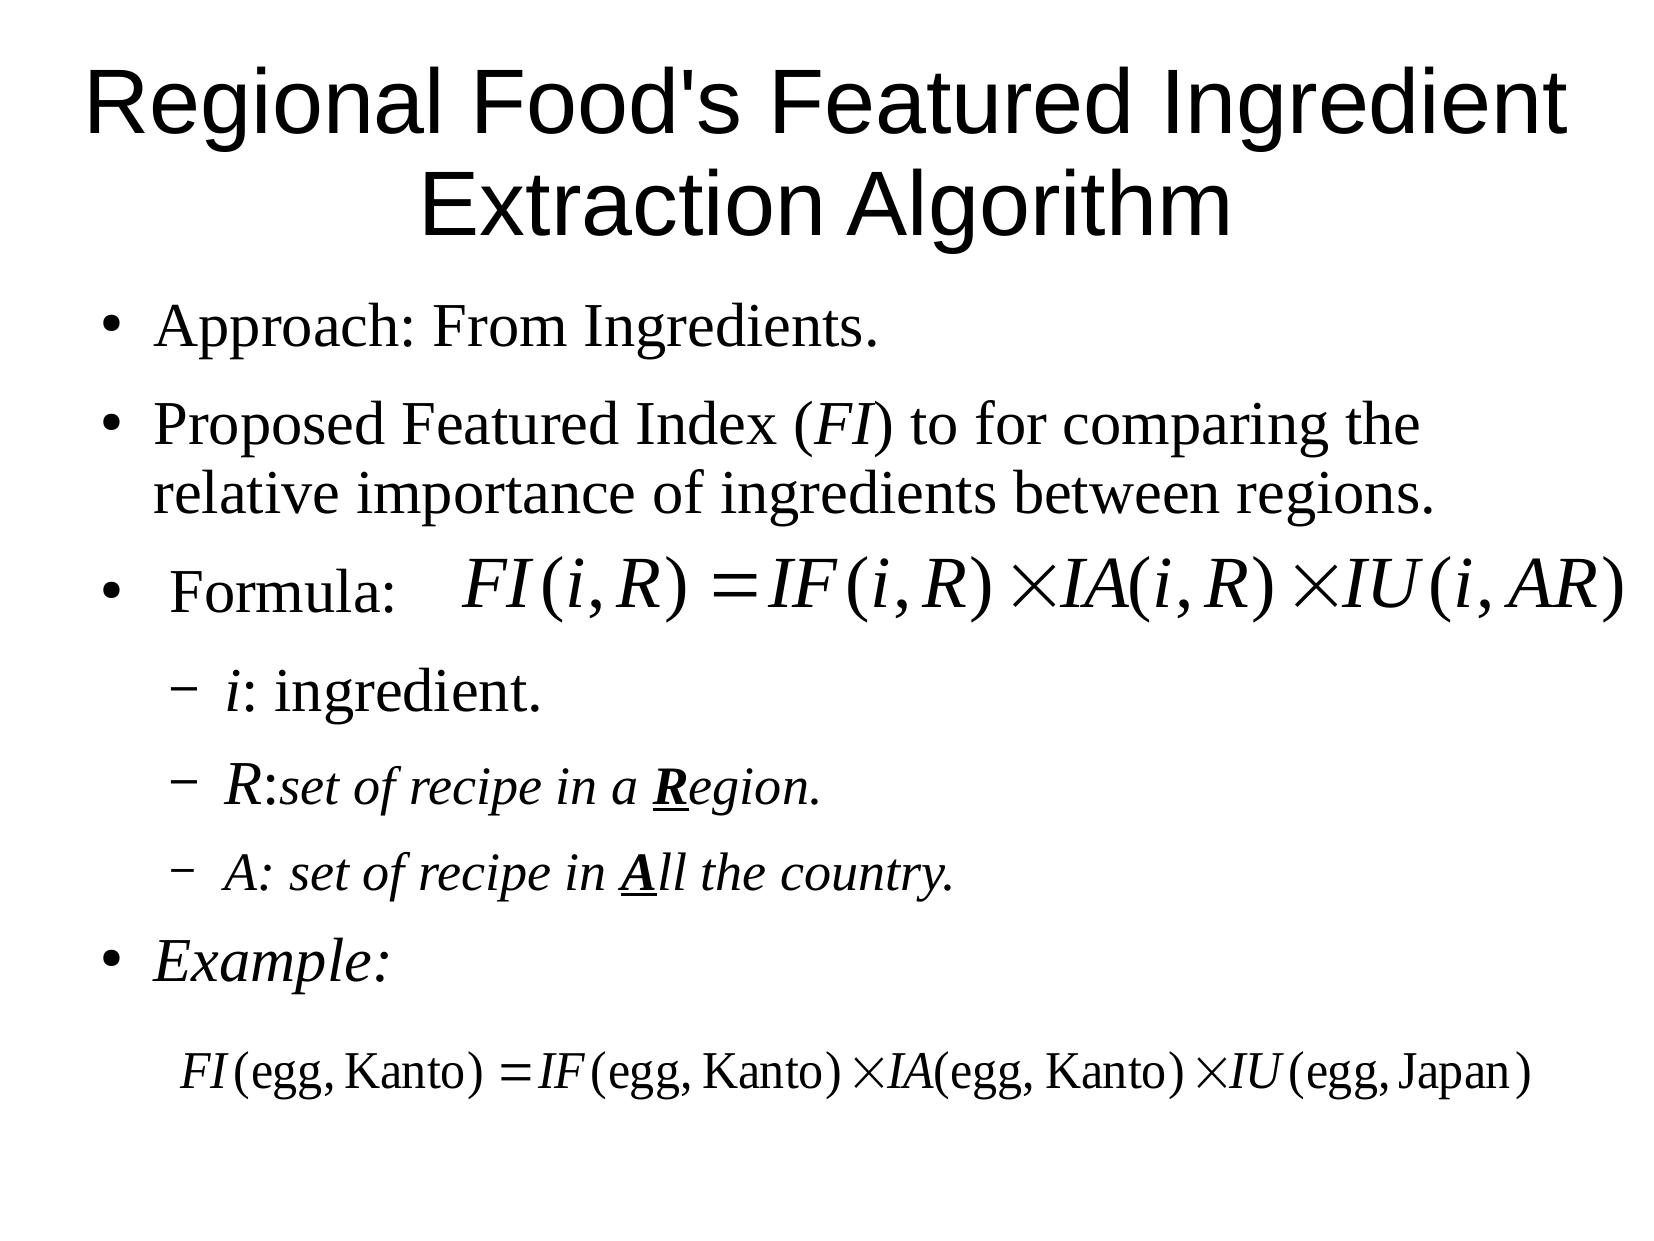

# Regional Food's Featured Ingredient Extraction Algorithm
Approach: From Ingredients.
Proposed Featured Index (FI) to for comparing the relative importance of ingredients between regions.
 Formula:
i: ingredient.
R:set of recipe in a Region.
A: set of recipe in All the country.
Example: